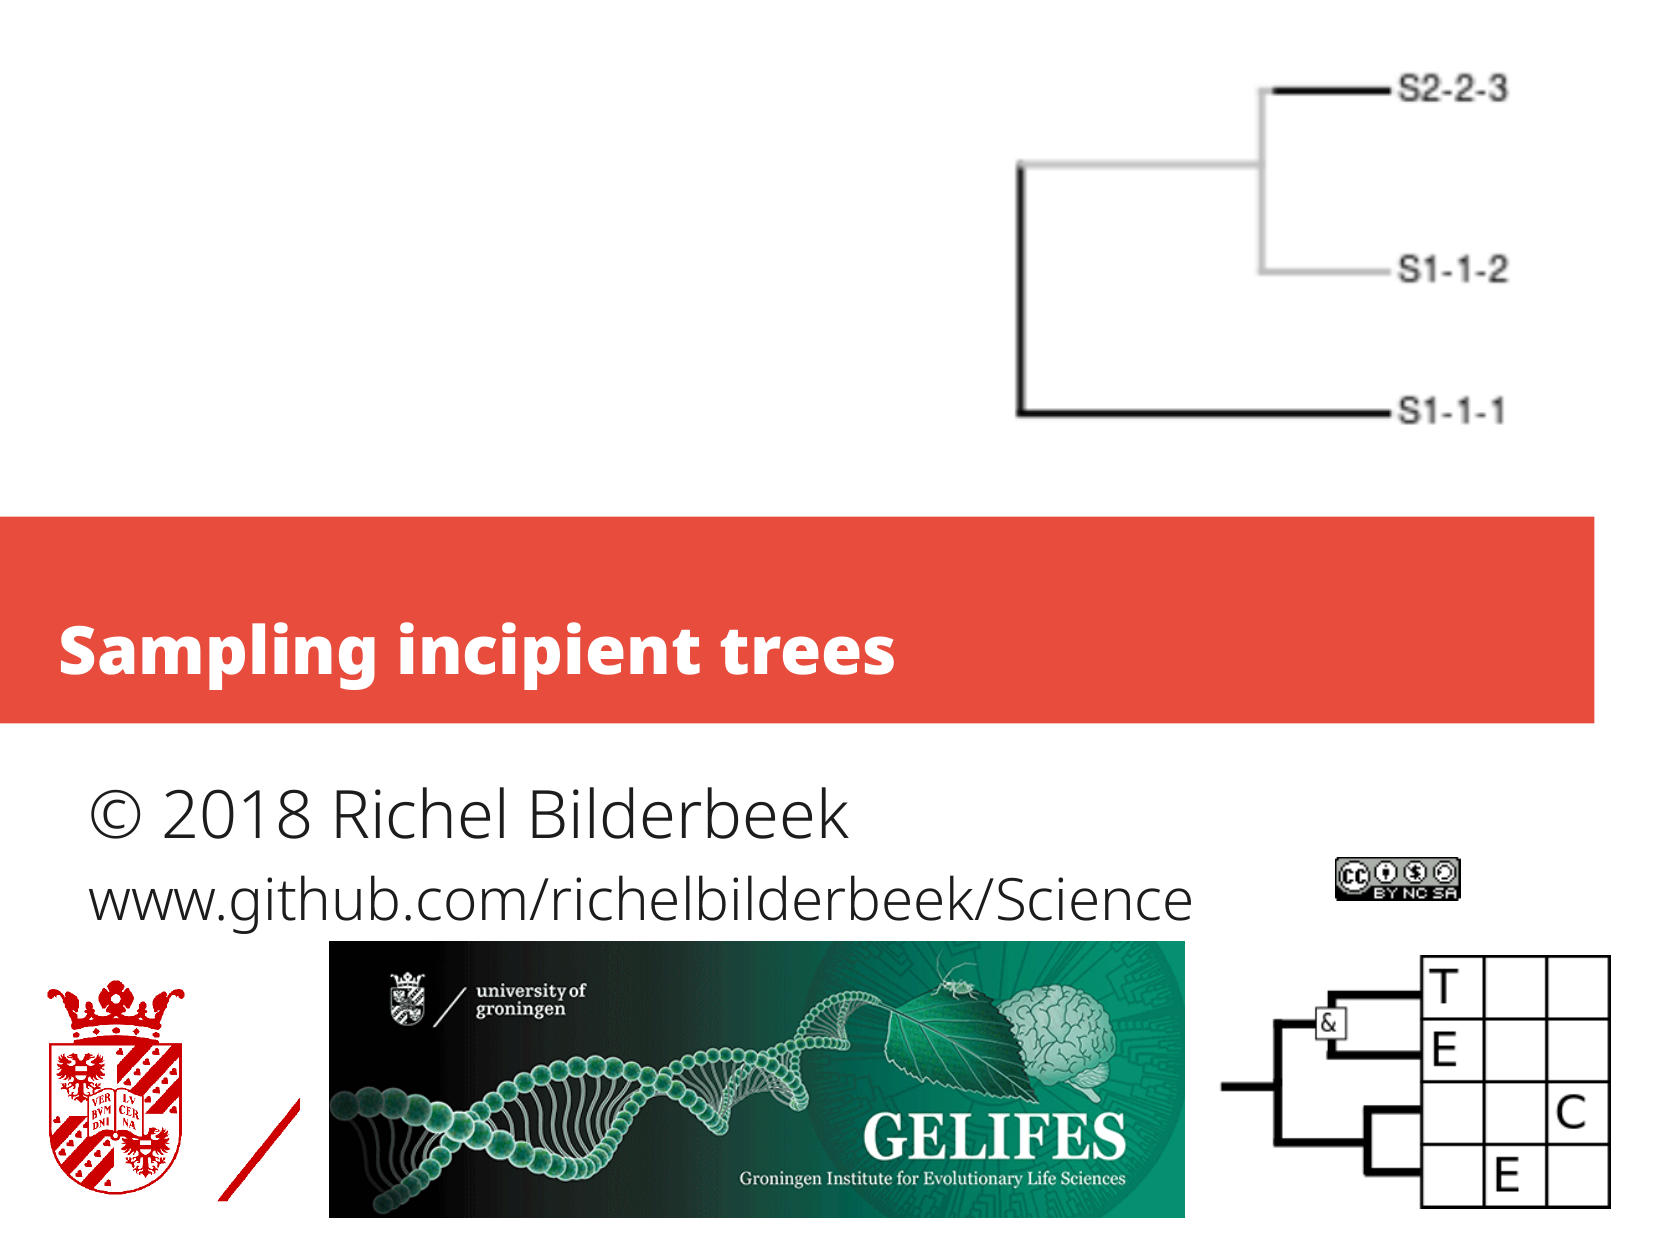

# Sampling incipient trees
© 2018 Richel Bilderbeek
www.github.com/richelbilderbeek/Science